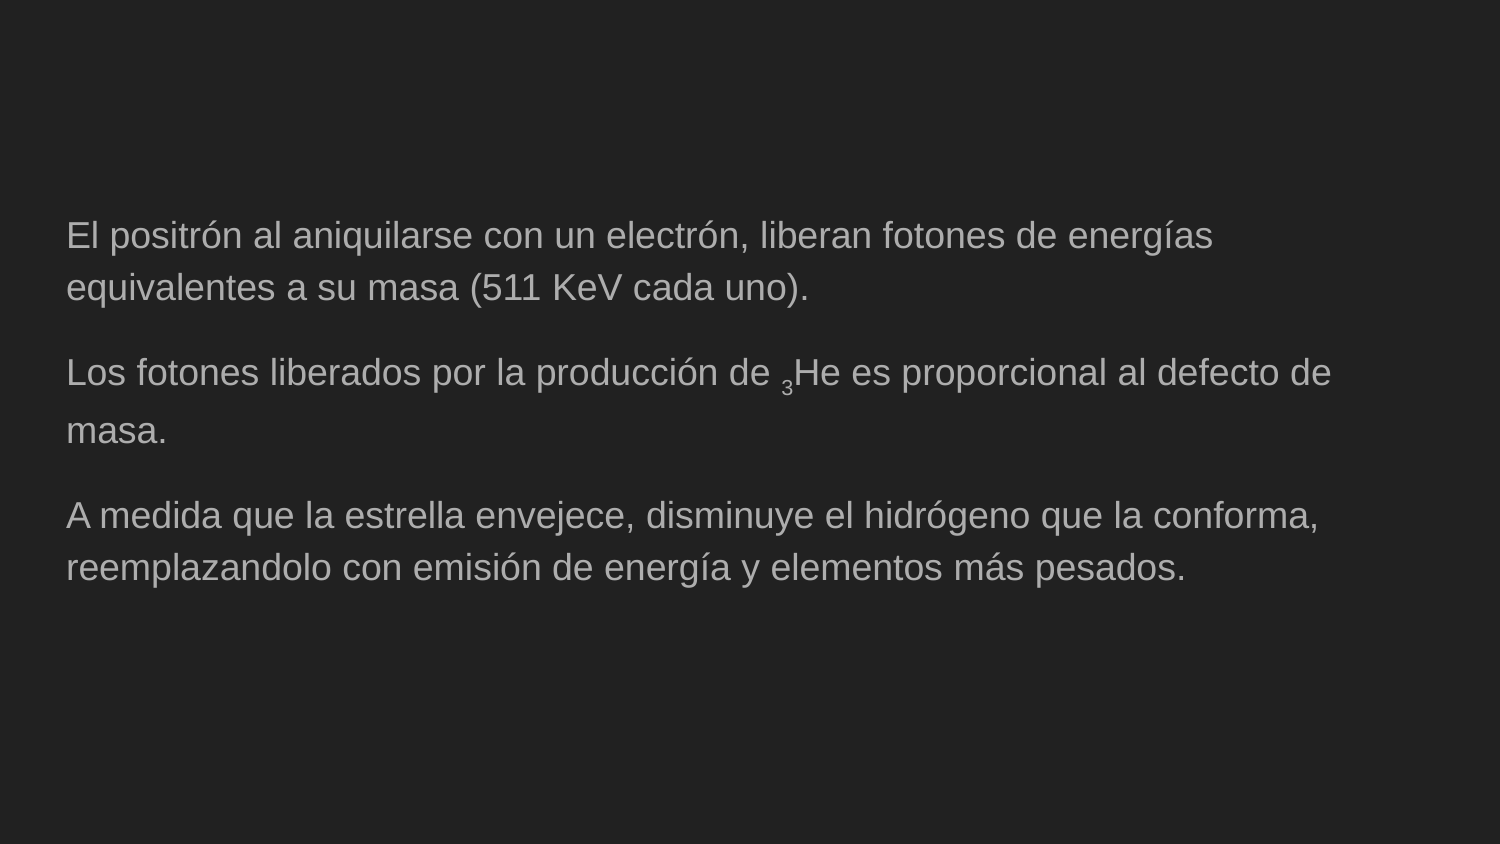

#
El positrón al aniquilarse con un electrón, liberan fotones de energías equivalentes a su masa (511 KeV cada uno).
Los fotones liberados por la producción de 3He es proporcional al defecto de masa.
A medida que la estrella envejece, disminuye el hidrógeno que la conforma, reemplazandolo con emisión de energía y elementos más pesados.